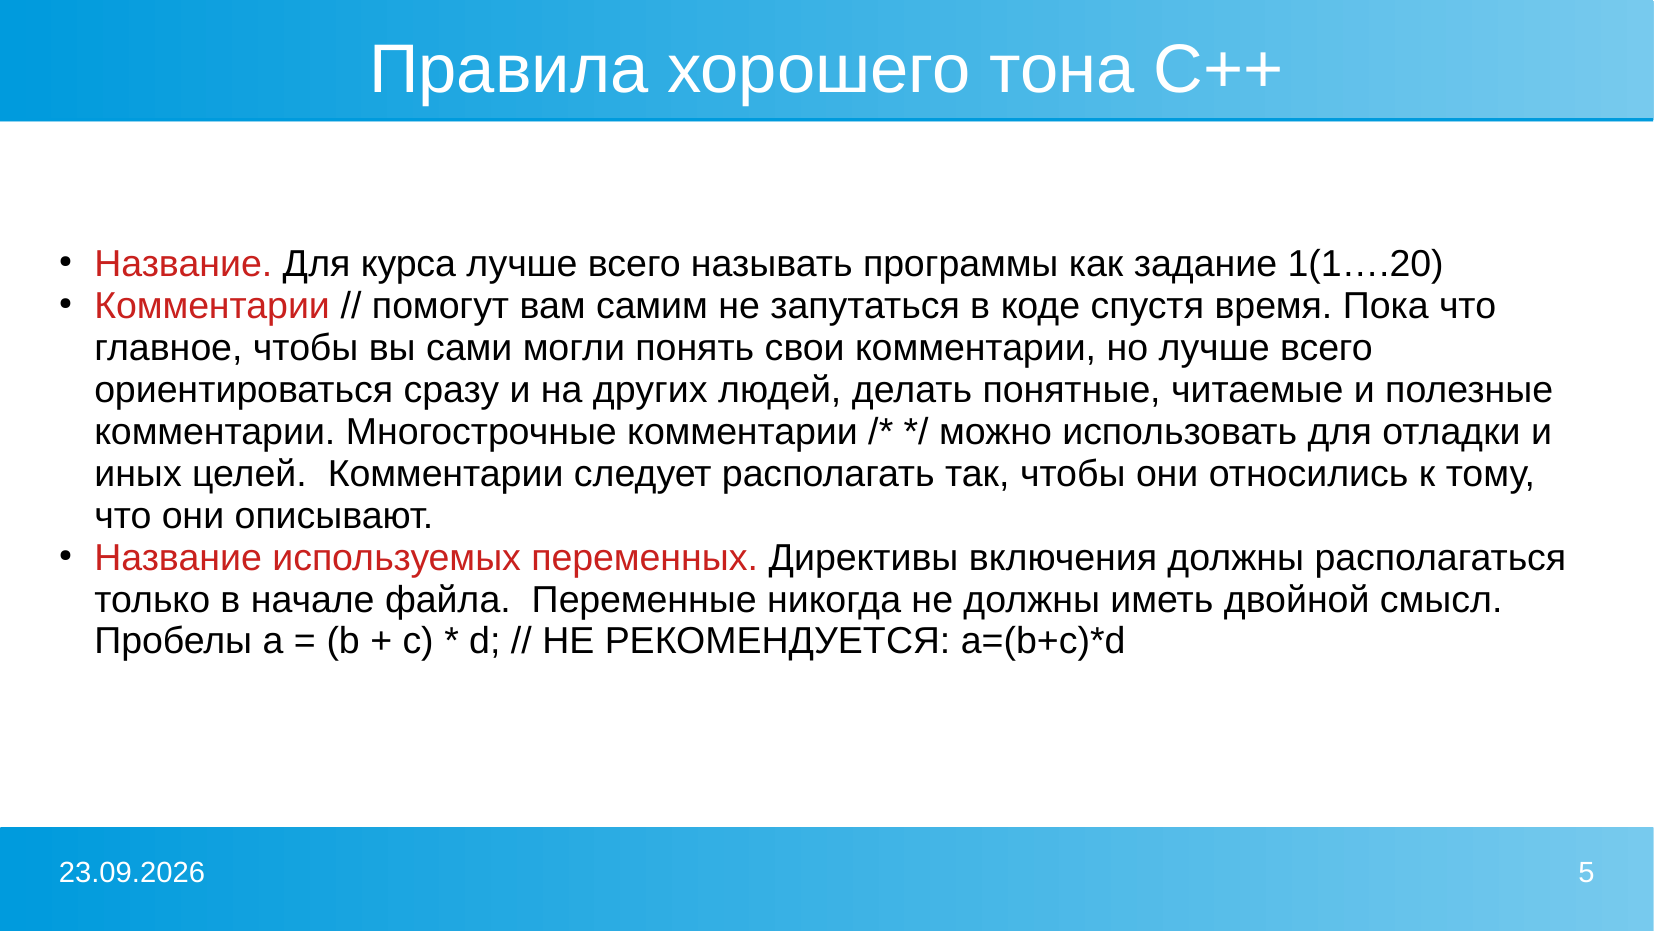

# Правила хорошего тона С++
Название. Для курса лучше всего называть программы как задание 1(1….20)
Комментарии // помогут вам самим не запутаться в коде спустя время. Пока что главное, чтобы вы сами могли понять свои комментарии, но лучше всего ориентироваться сразу и на других людей, делать понятные, читаемые и полезные комментарии. Многострочные комментарии /* */ можно использовать для отладки и иных целей. Комментарии следует располагать так, чтобы они относились к тому, что они описывают.
Название используемых переменных. Директивы включения должны располагаться только в начале файла. Переменные никогда не должны иметь двойной смысл. Пробелы a = (b + c) * d; // НЕ РЕКОМЕНДУЕТСЯ: a=(b+c)*d
5